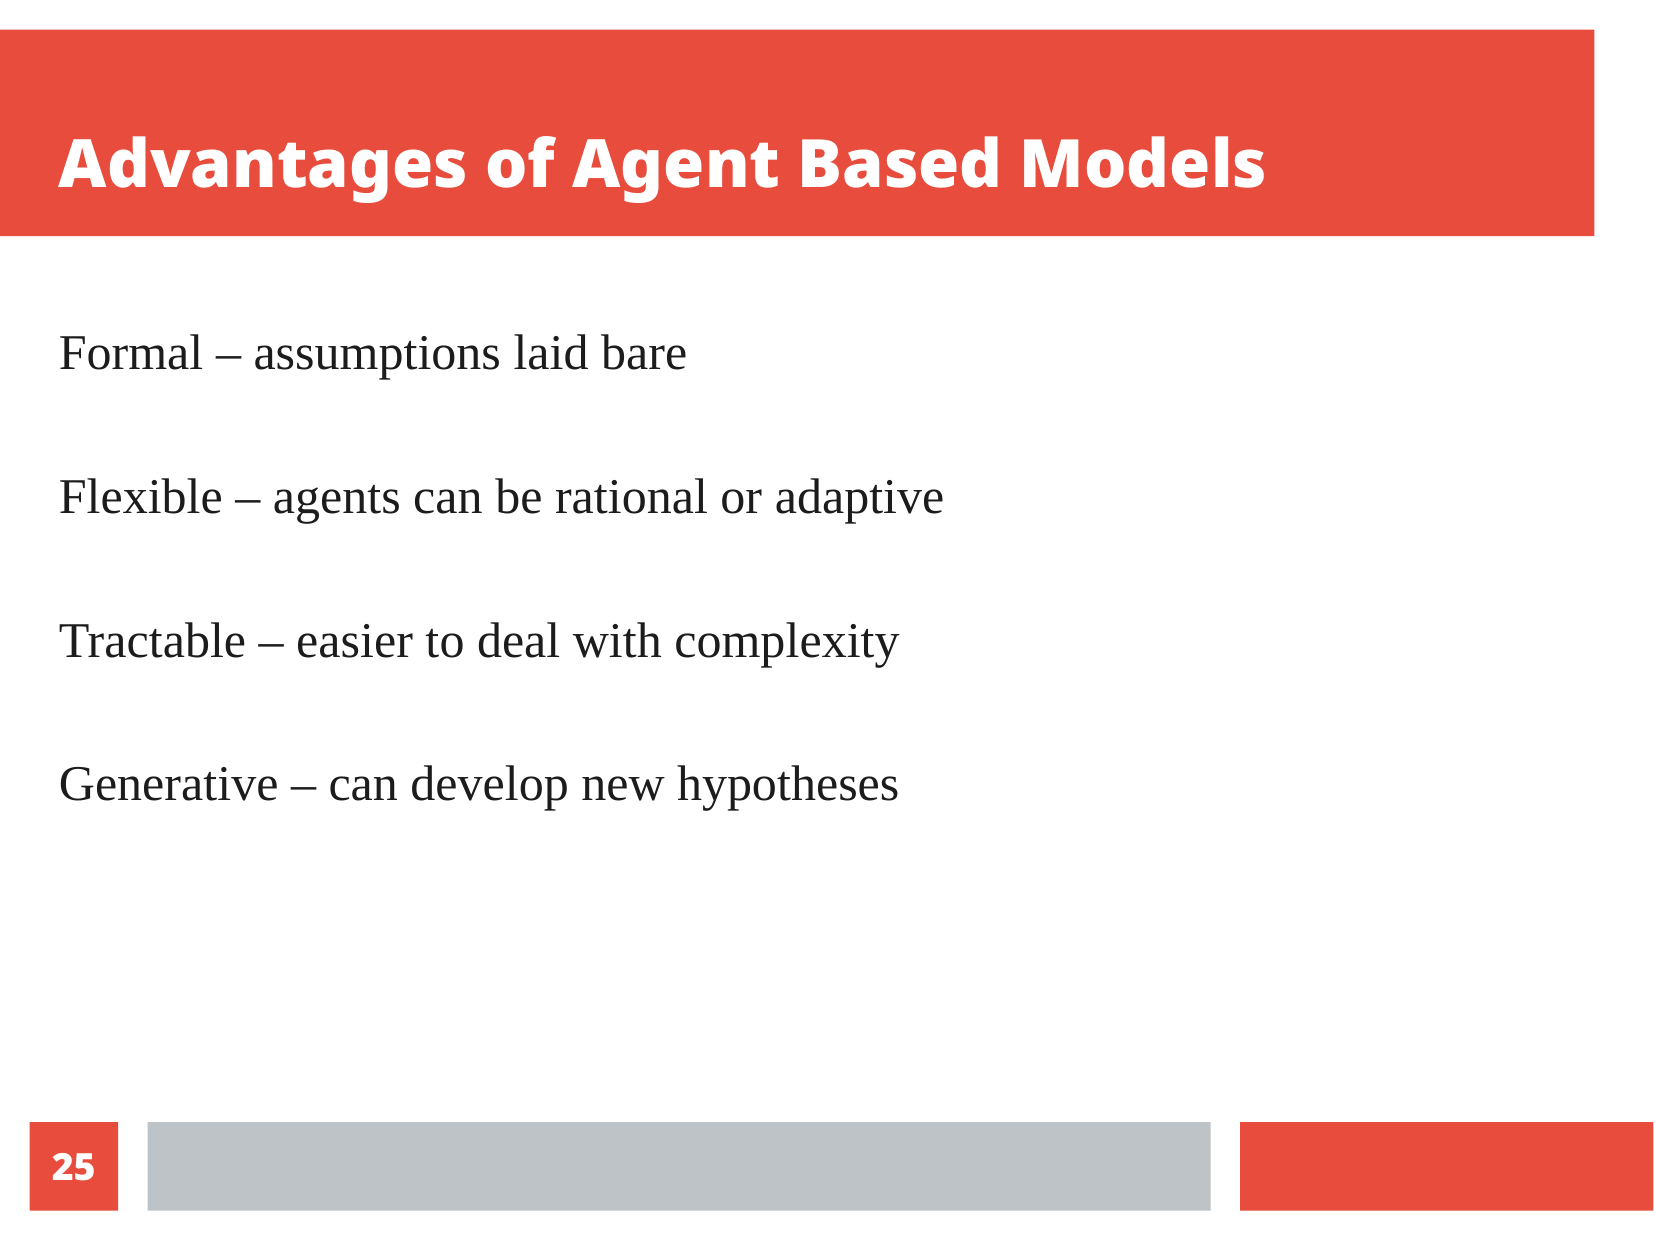

# Advantages of Agent Based Models
Formal – assumptions laid bare
Flexible – agents can be rational or adaptive
Tractable – easier to deal with complexity
Generative – can develop new hypotheses
25